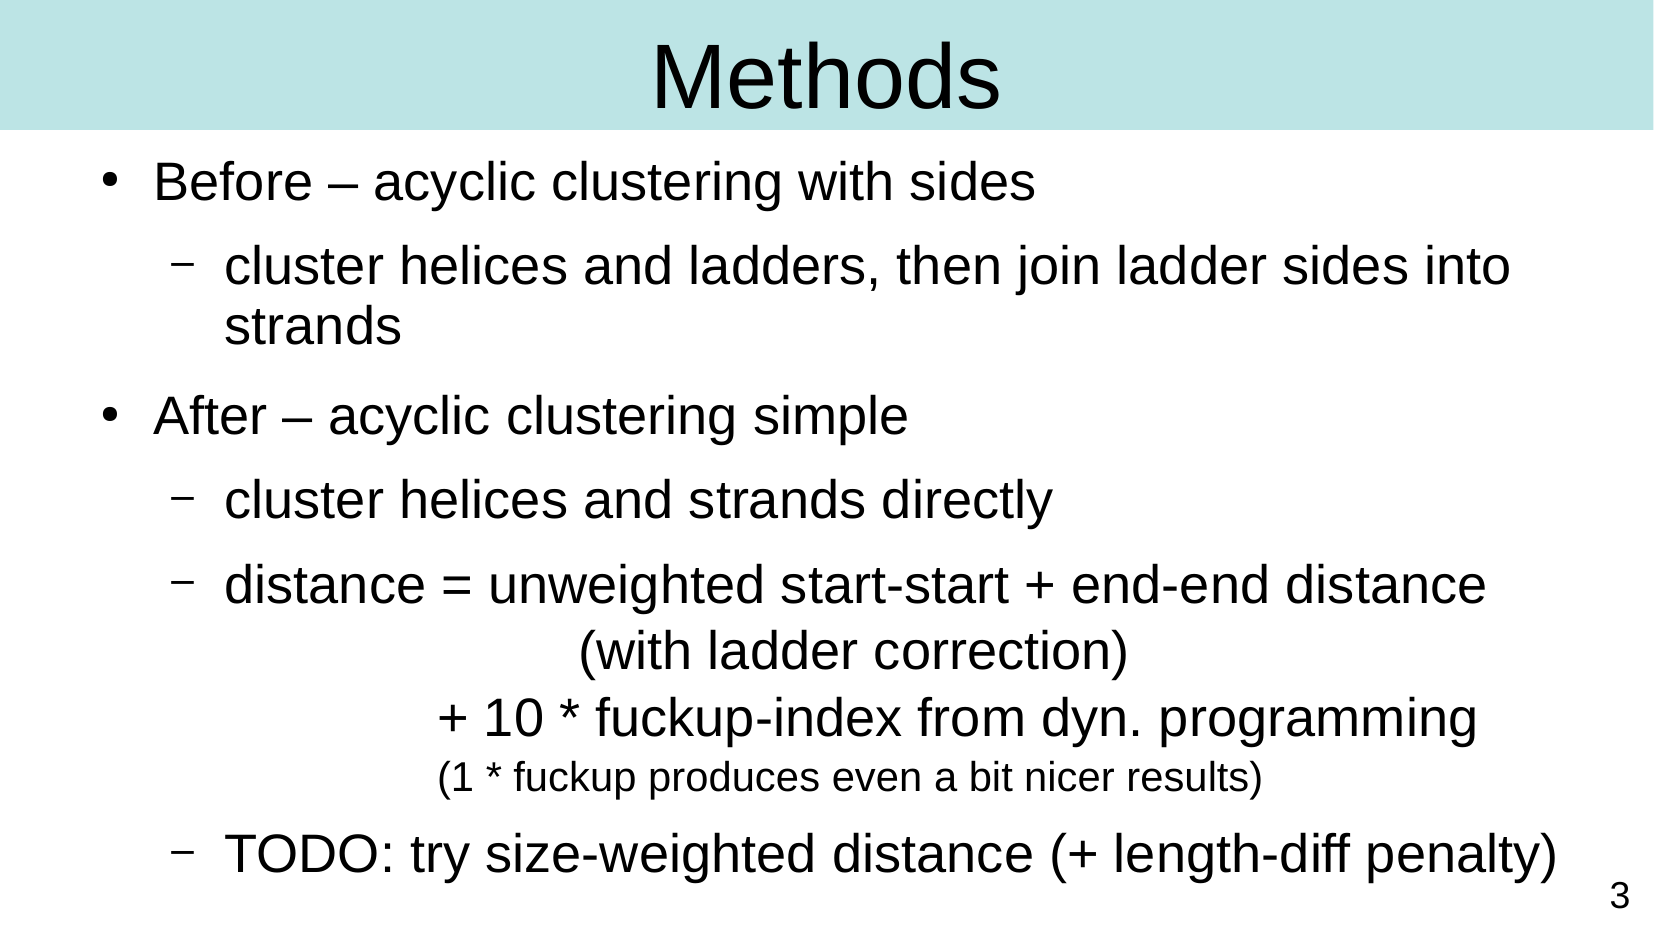

# Methods
Before – acyclic clustering with sides
cluster helices and ladders, then join ladder sides into strands
After – acyclic clustering simple
cluster helices and strands directly
distance = unweighted start-start + end-end distance
(with ladder correction)
+ 10 * fuckup-index from dyn. programming
(1 * fuckup produces even a bit nicer results)
TODO: try size-weighted distance (+ length-diff penalty)